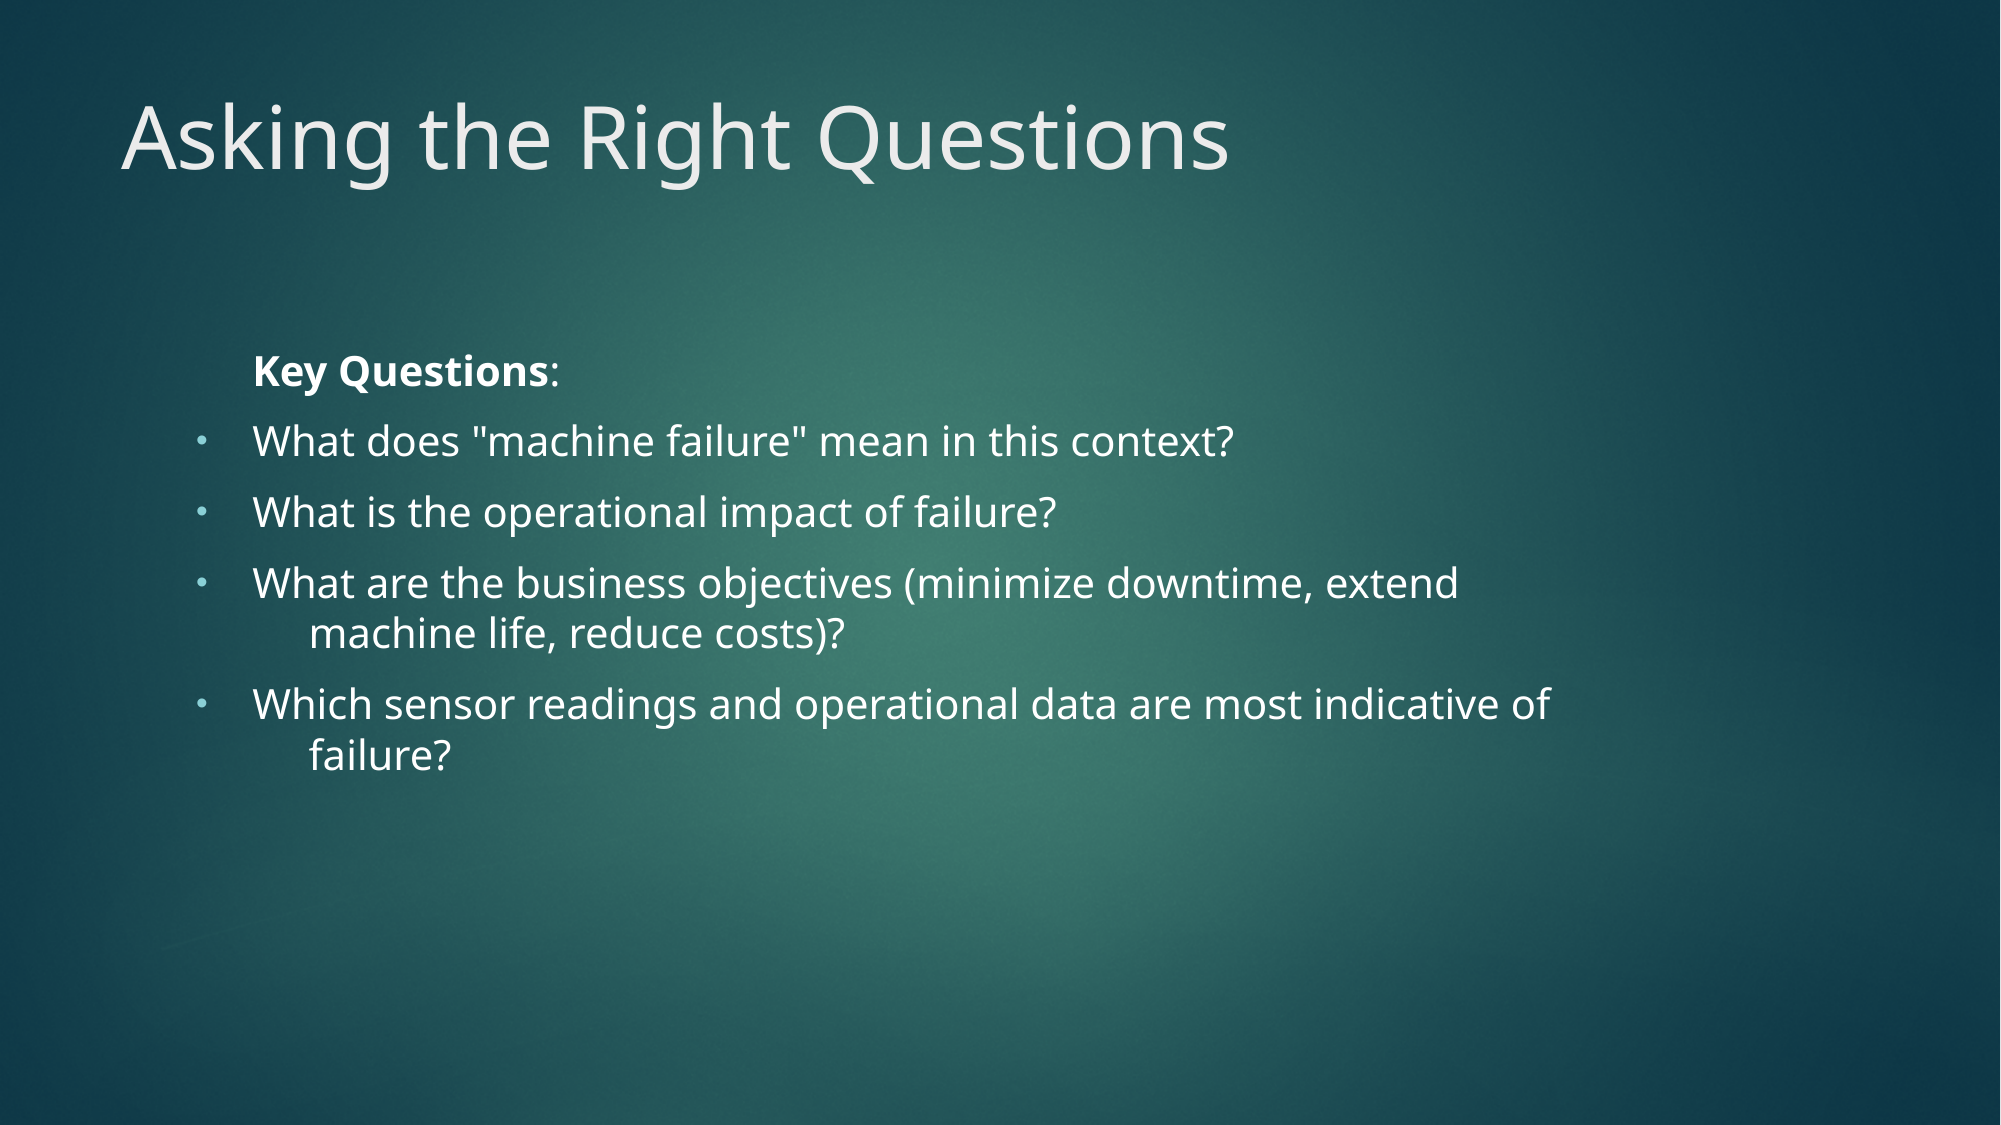

# Asking the Right Questions
Key Questions:
What does "machine failure" mean in this context?
What is the operational impact of failure?
What are the business objectives (minimize downtime, extend machine life, reduce costs)?
Which sensor readings and operational data are most indicative of failure?